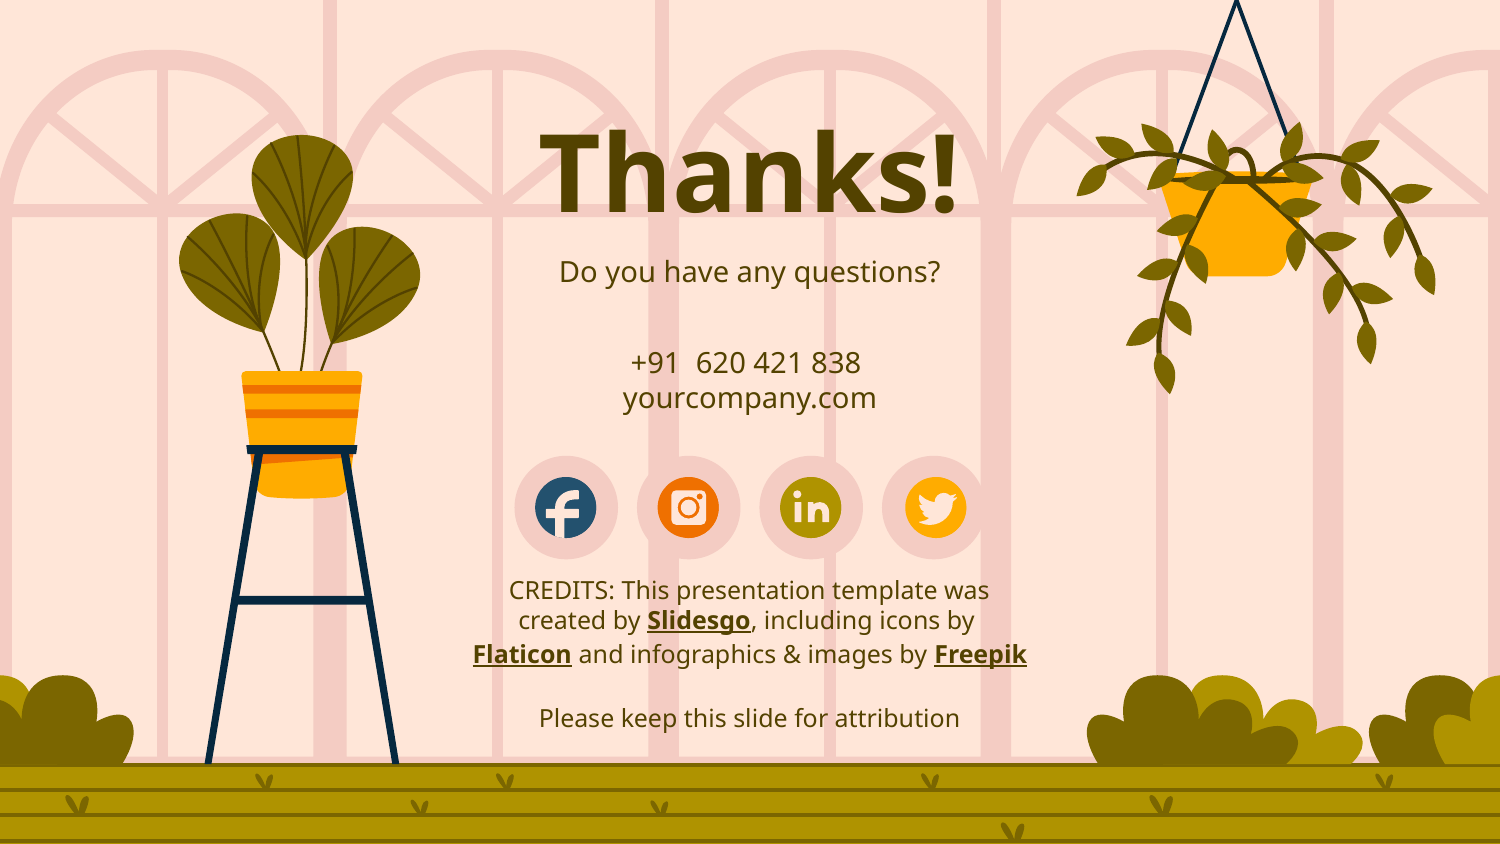

Thanks!
# Do you have any questions?
+91 620 421 838
yourcompany.com
Please keep this slide for attribution